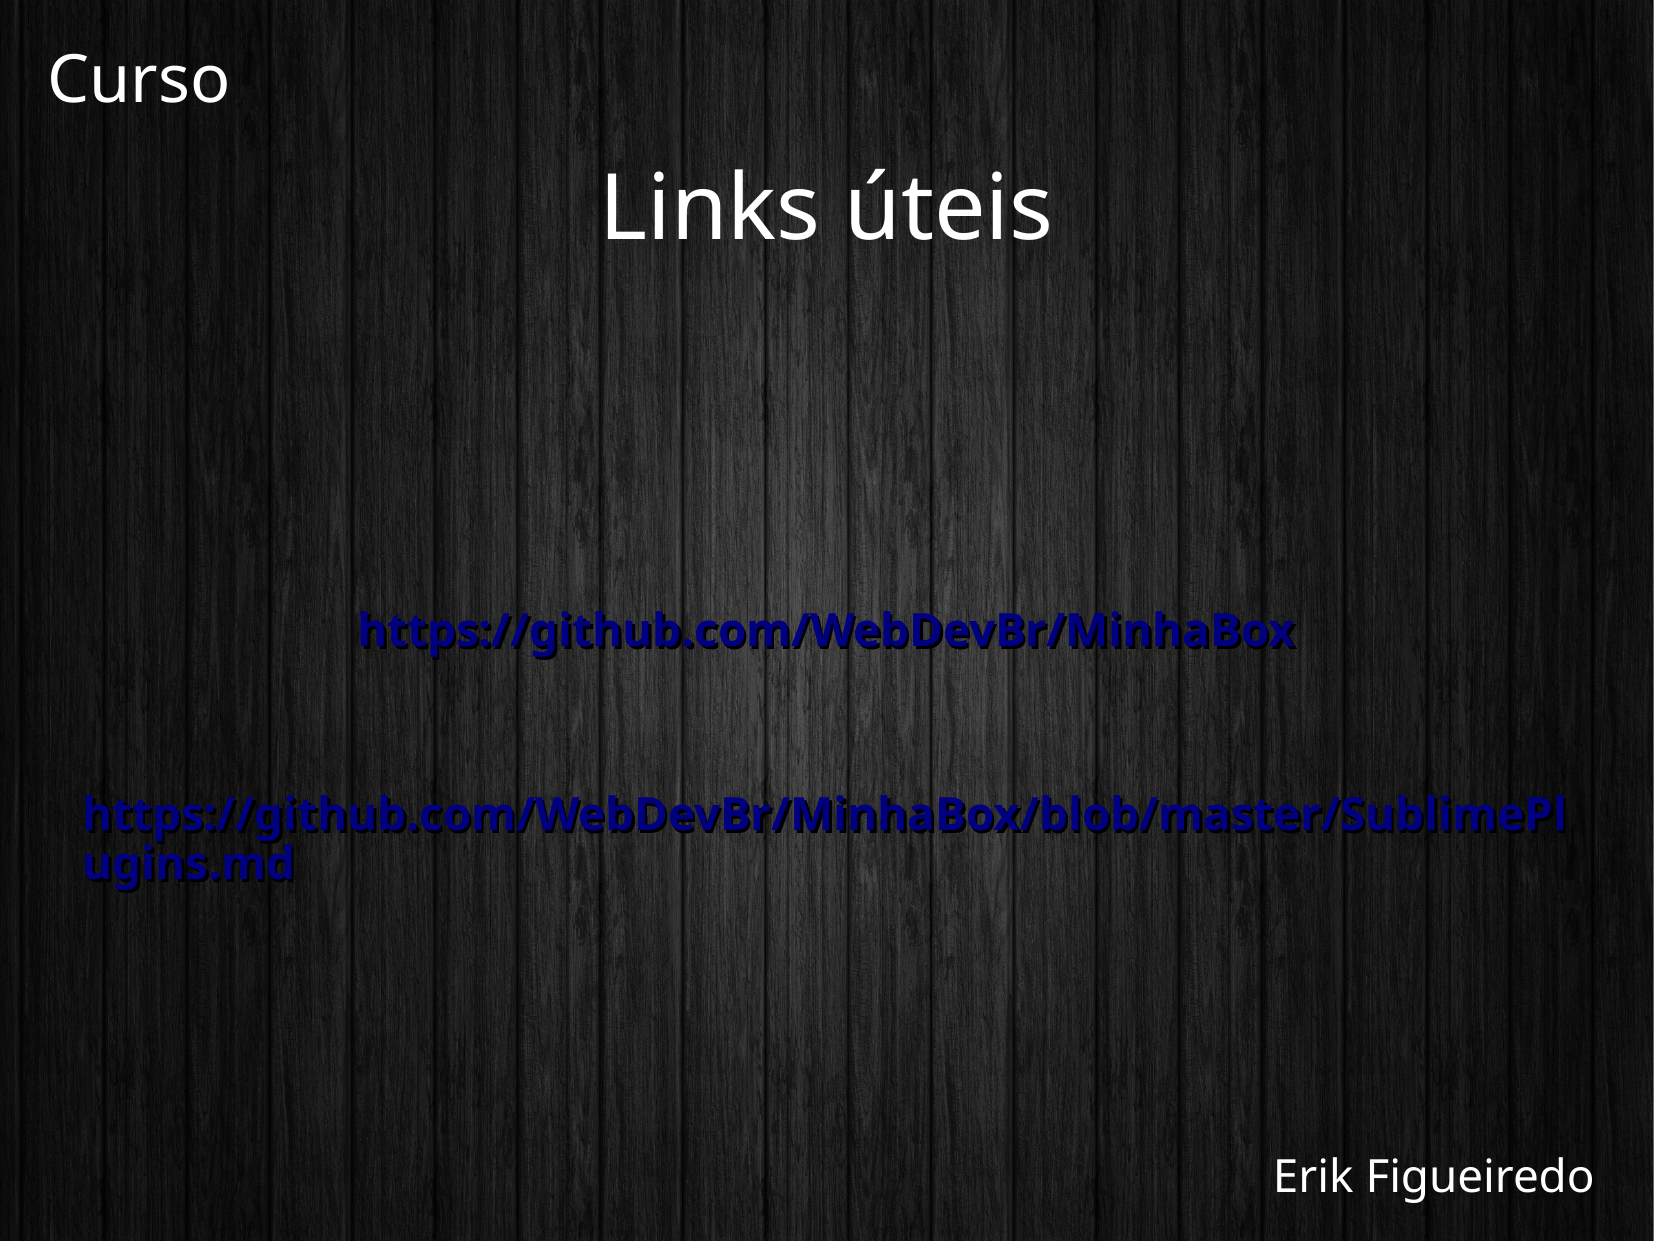

Curso
# Links úteis
https://github.com/WebDevBr/MinhaBox
https://github.com/WebDevBr/MinhaBox/blob/master/SublimePlugins.md
Erik Figueiredo